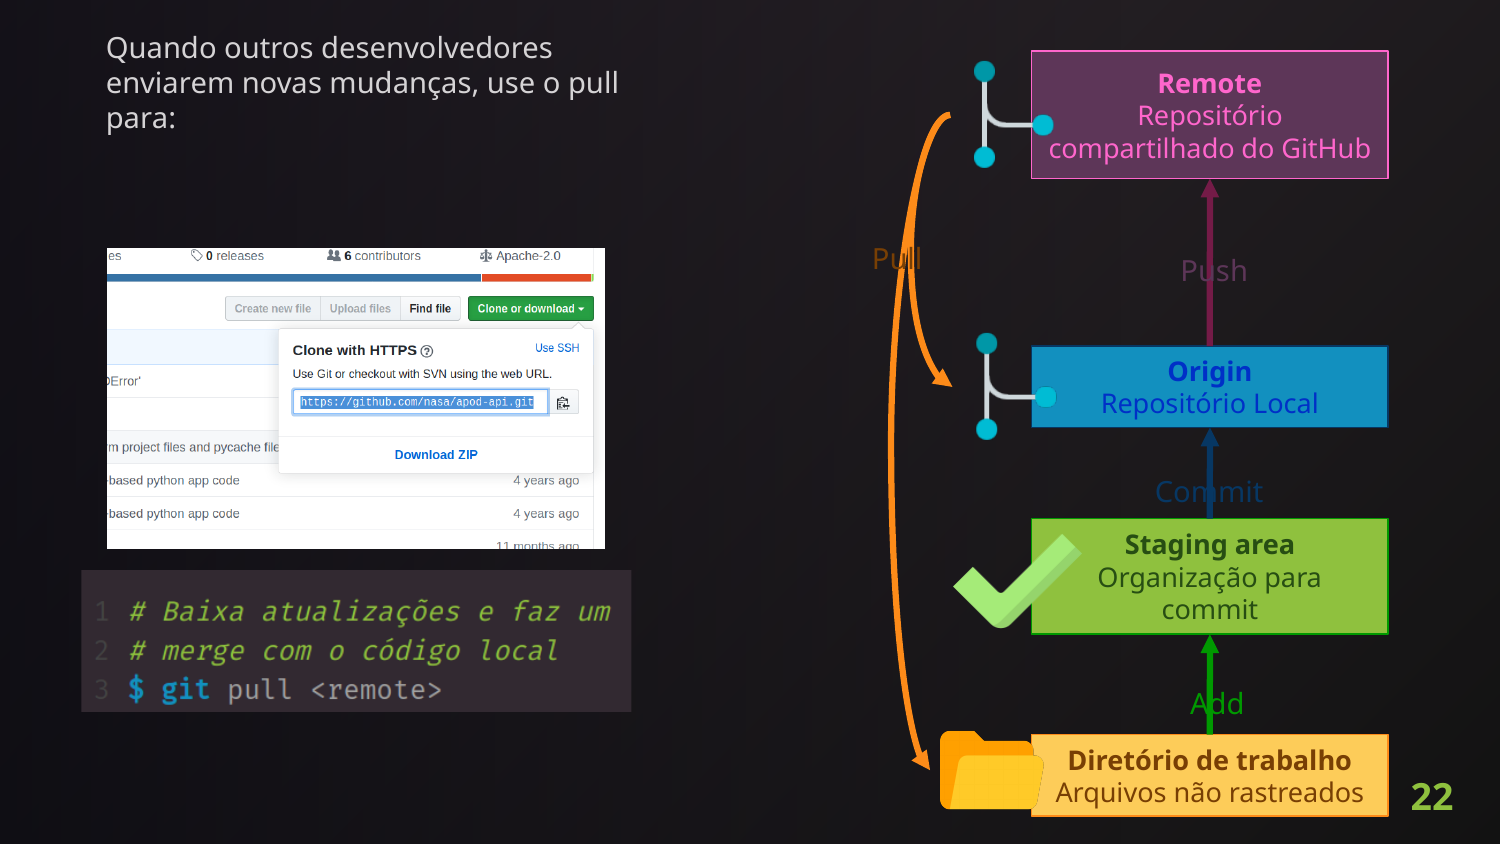

Quando outros desenvolvedores enviarem novas mudanças, use o pull para:
Remote
Repositório compartilhado do GitHub
Pull
Push
Origin
Repositório Local
Commit
Staging area
Organização para commit
Add
Diretório de trabalho
Arquivos não rastreados